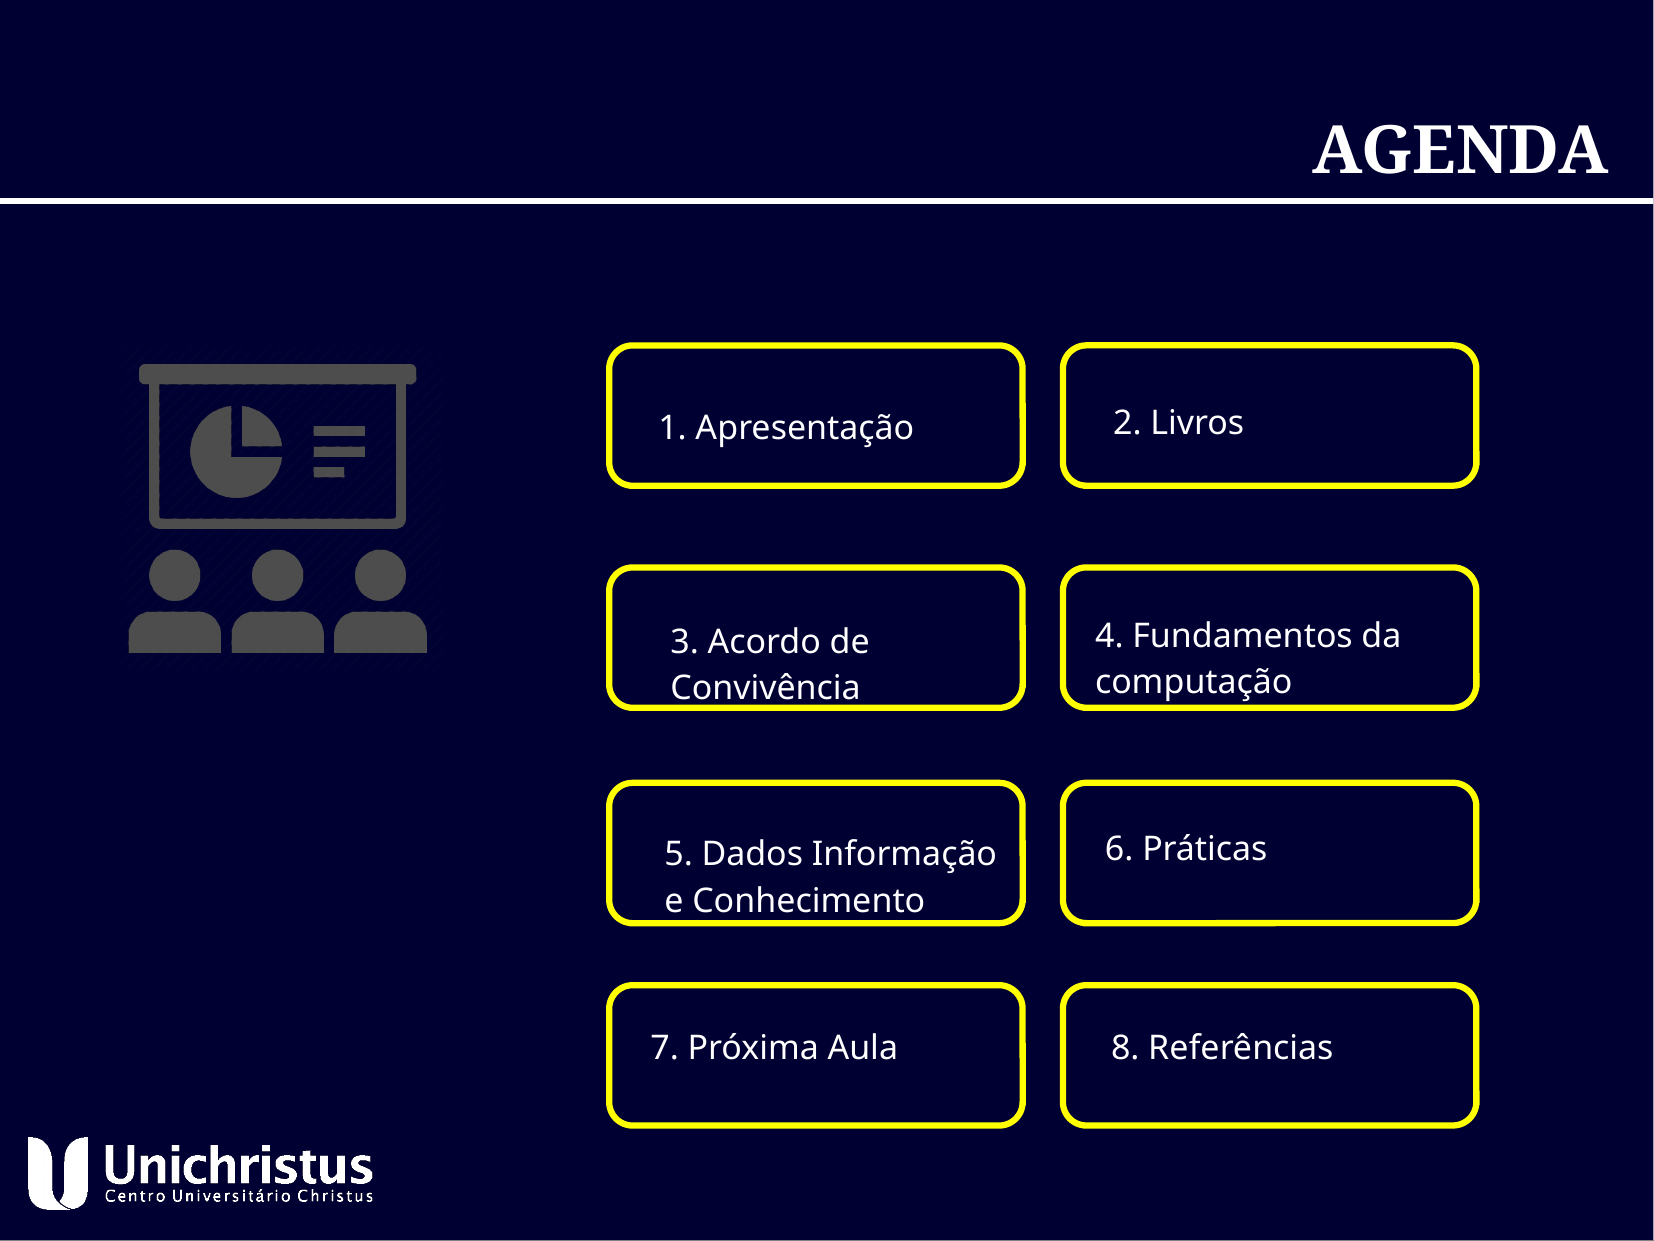

AGENDA
2. Livros
1. Apresentação
4. Fundamentos da computação
3. Acordo de Convivência
6. Práticas
5. Dados Informação e Conhecimento
7. Próxima Aula
8. Referências